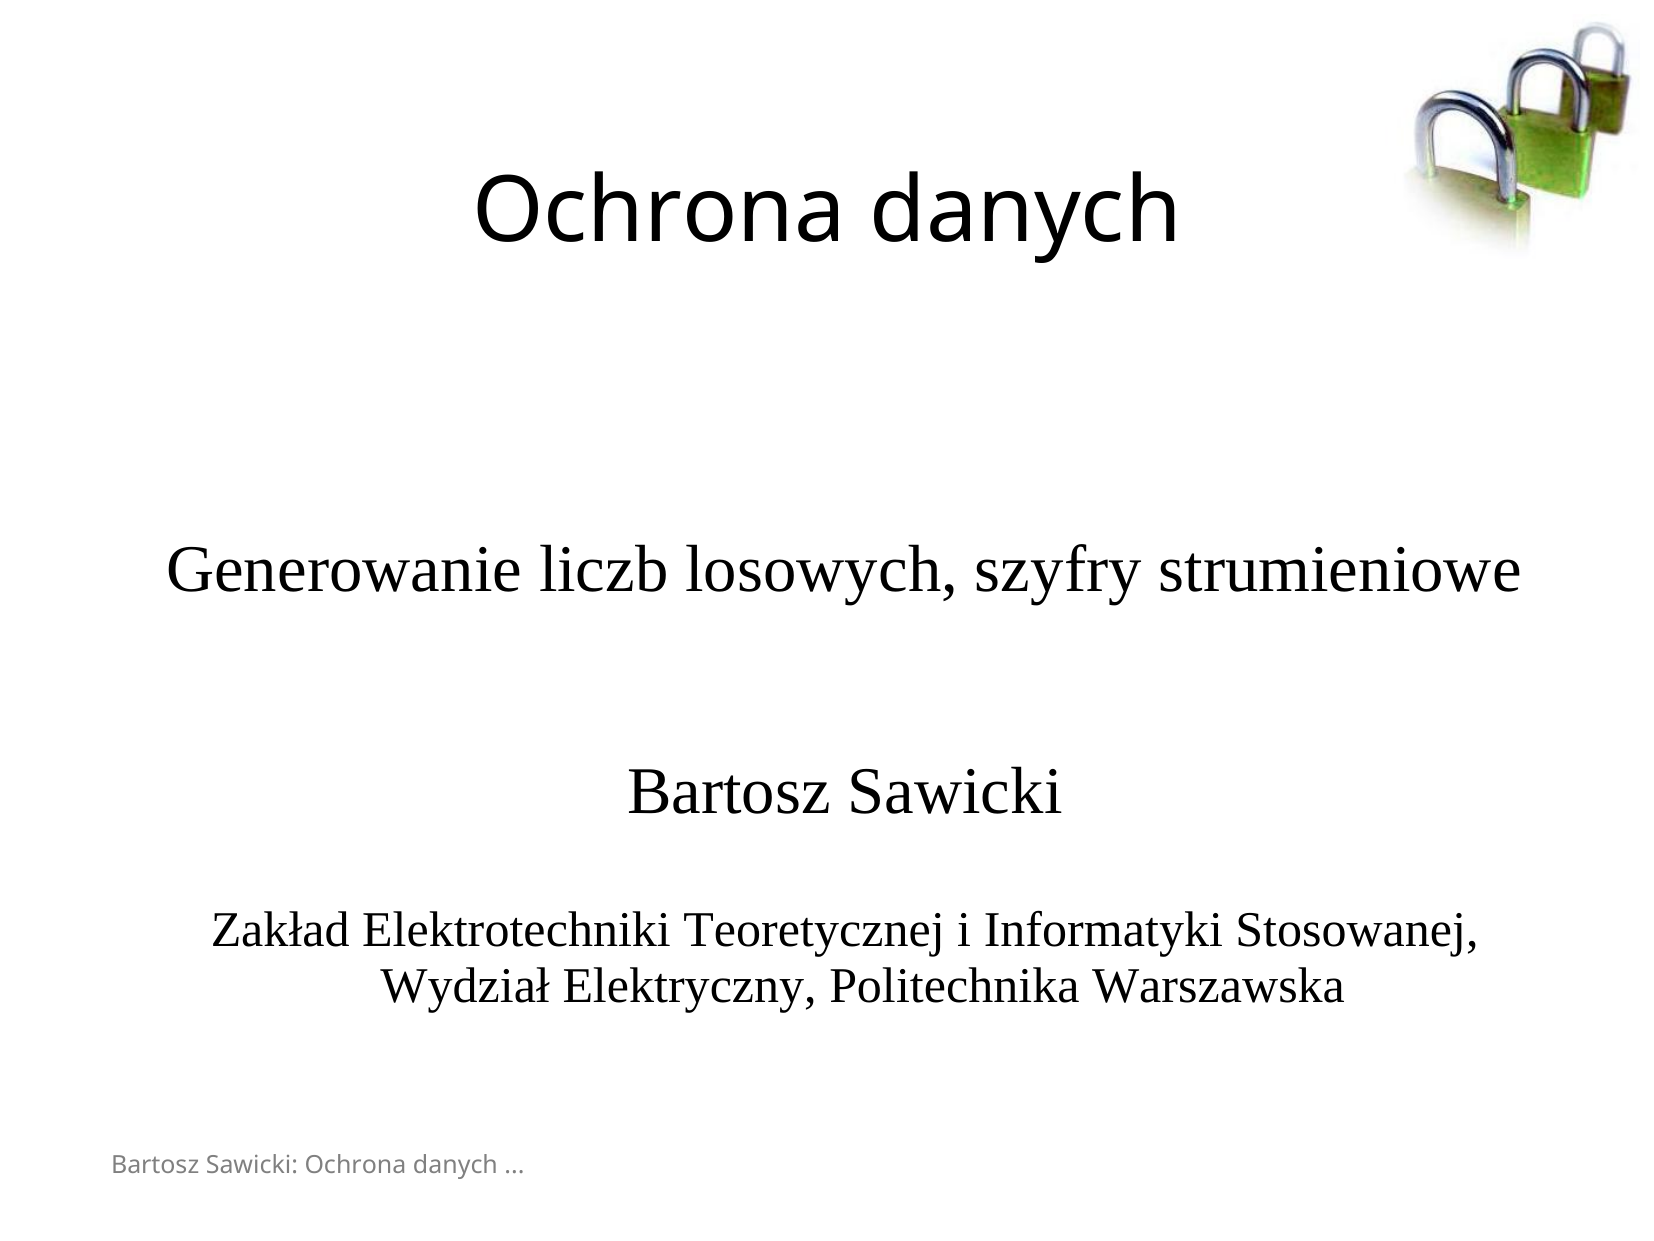

# Ochrona danych
Generowanie liczb losowych, szyfry strumieniowe
Bartosz Sawicki
Zakład Elektrotechniki Teoretycznej i Informatyki Stosowanej, Wydział Elektryczny, Politechnika Warszawska